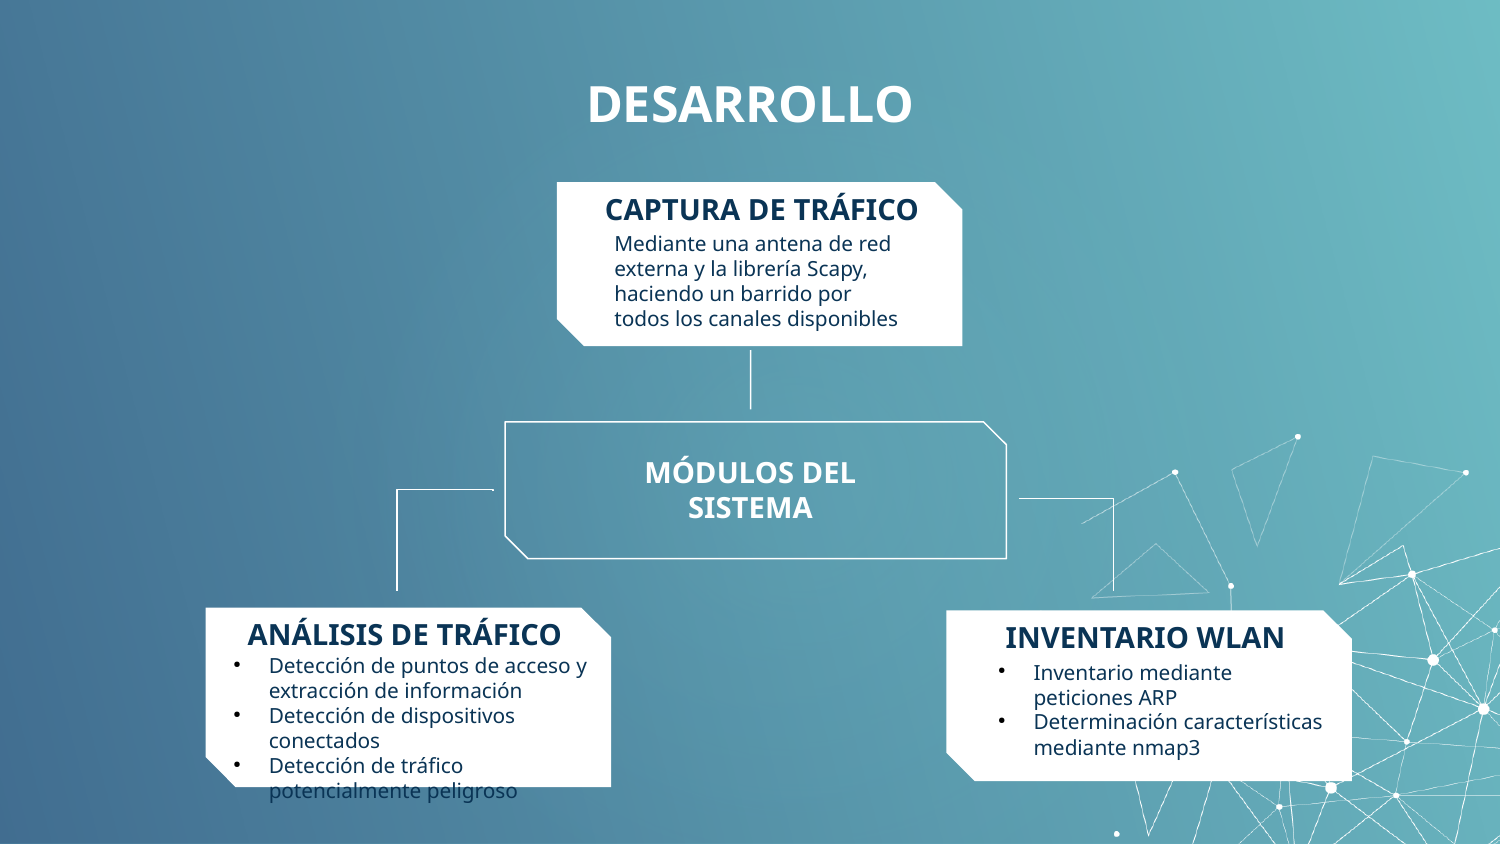

# DESARROLLO
CAPTURA DE TRÁFICO
Mediante una antena de red externa y la librería Scapy, haciendo un barrido por todos los canales disponibles
MÓDULOS DEL SISTEMA
ANÁLISIS DE TRÁFICO
INVENTARIO WLAN
Detección de puntos de acceso y extracción de información
Detección de dispositivos conectados
Detección de tráfico potencialmente peligroso
Inventario mediante peticiones ARP
Determinación características mediante nmap3